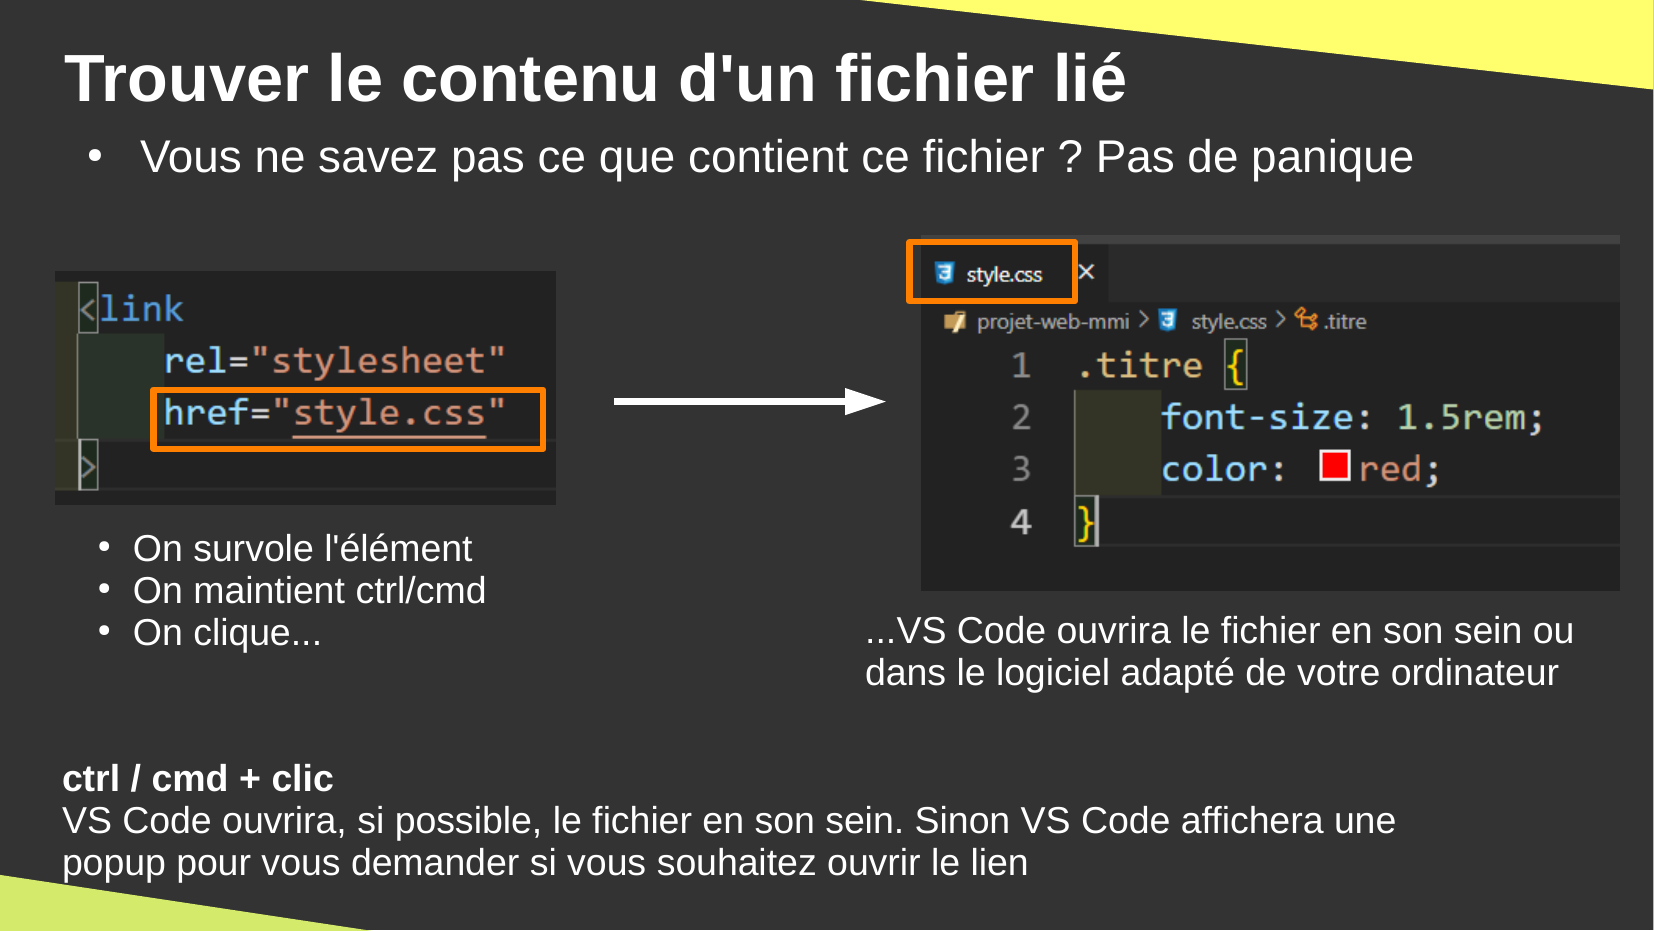

# Trouver le contenu d'un fichier lié
Vous ne savez pas ce que contient ce fichier ? Pas de panique
On survole l'élément
On maintient ctrl/cmd
On clique...
...VS Code ouvrira le fichier en son sein ou dans le logiciel adapté de votre ordinateur
ctrl / cmd + clic
VS Code ouvrira, si possible, le fichier en son sein. Sinon VS Code affichera une popup pour vous demander si vous souhaitez ouvrir le lien